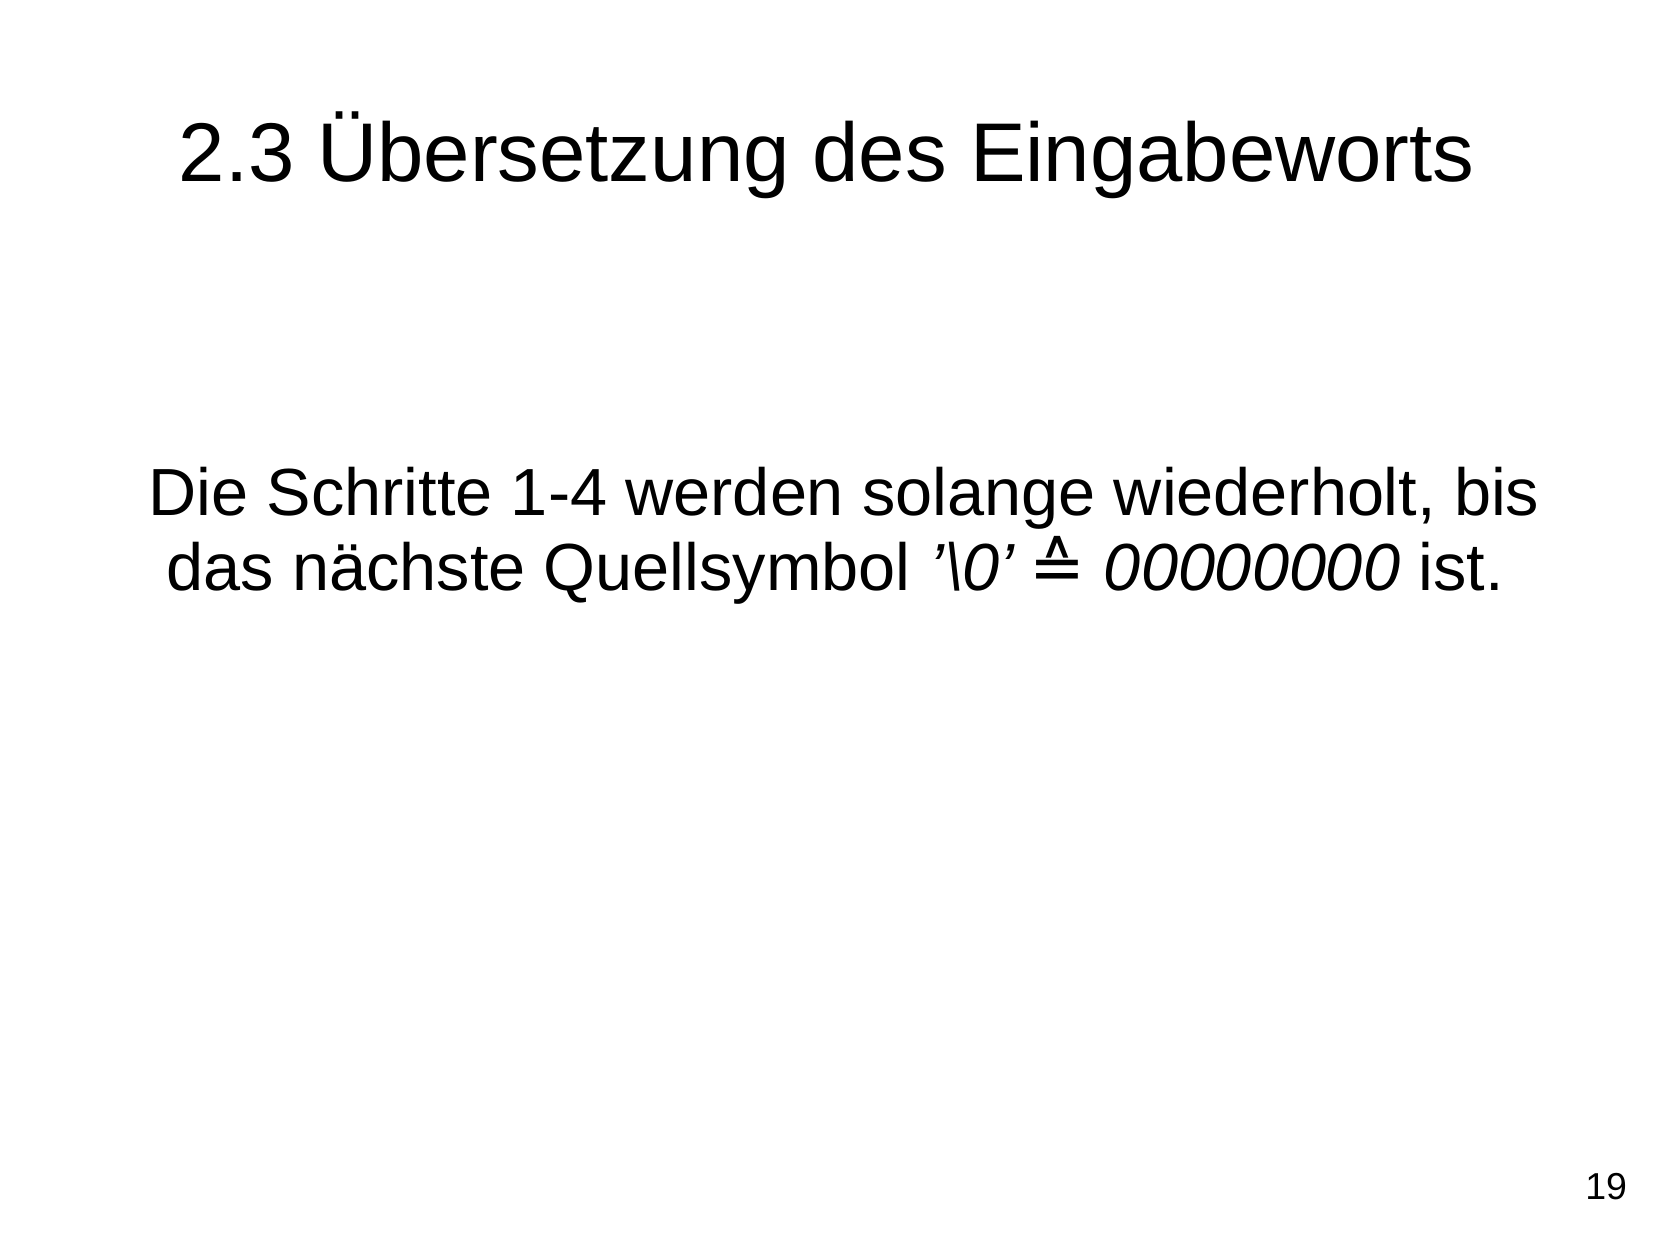

# Die Schritte 1-4 werden solange wiederholt, bis das nächste Quellsymbol ’\0’ ≙ 00000000 ist.
2.3 Übersetzung des Eingabeworts